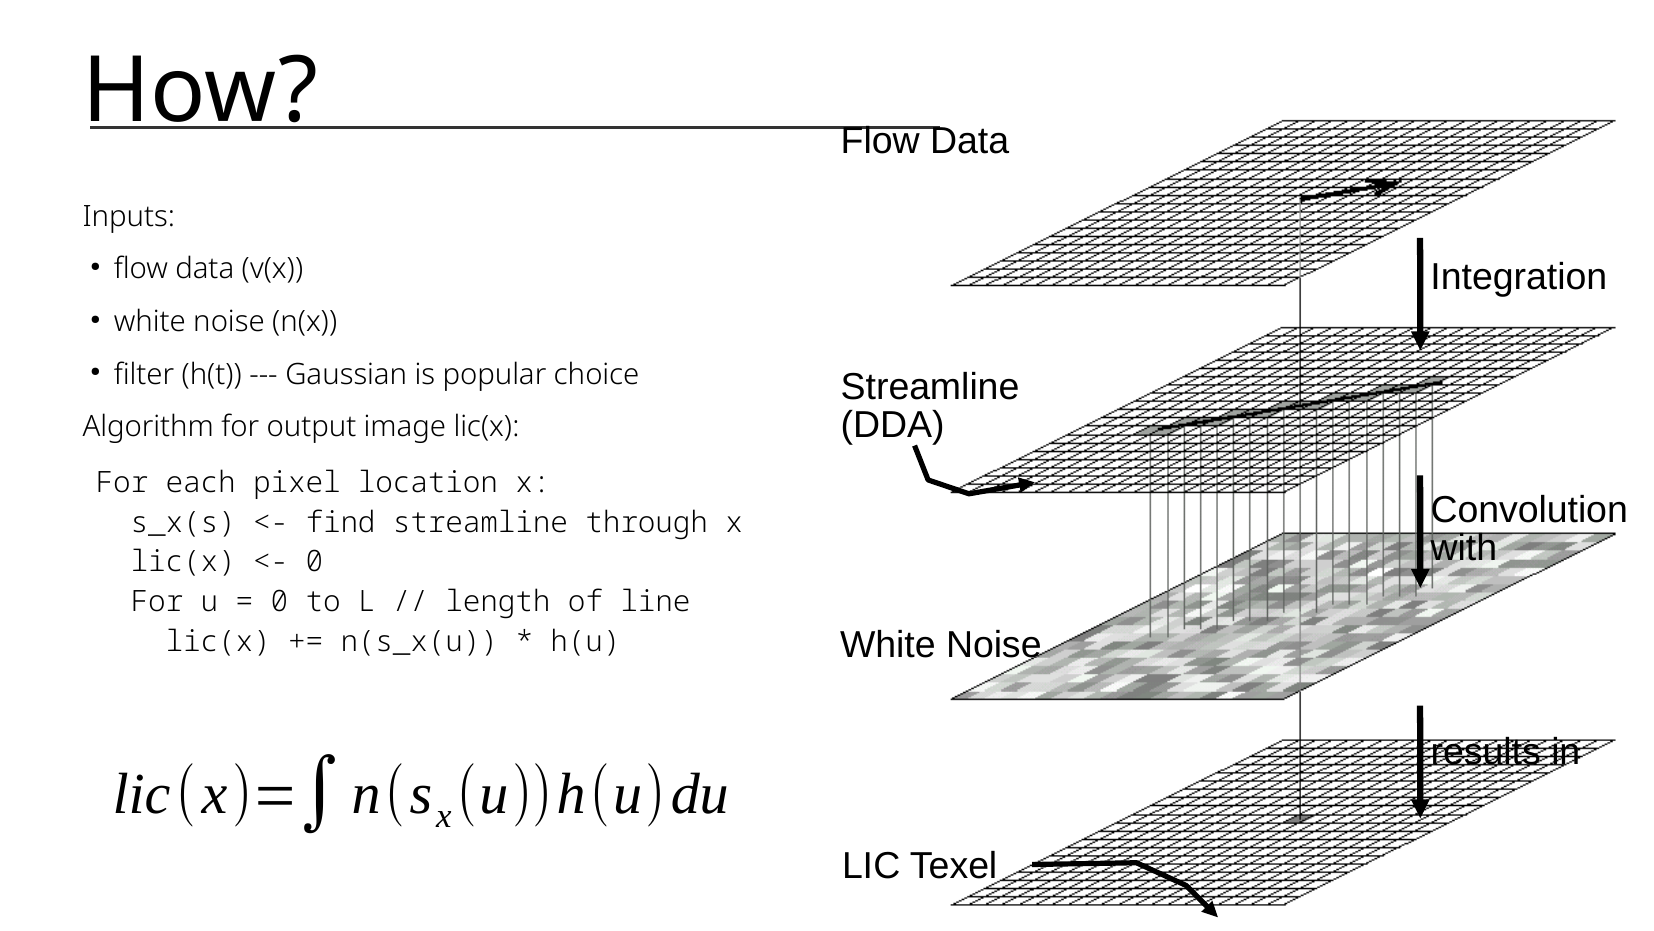

# How?
Flow Data
Inputs:
flow data (v(x))
white noise (n(x))
filter (h(t)) --- Gaussian is popular choice
Algorithm for output image lic(x):
For each pixel location x:
 s_x(s) <- find streamline through x
 lic(x) <- 0
 For u = 0 to L // length of line
 lic(x) += n(s_x(u)) * h(u)
Integration
Streamline
(DDA)
Convolution
with
White Noise
results in
LIC Texel